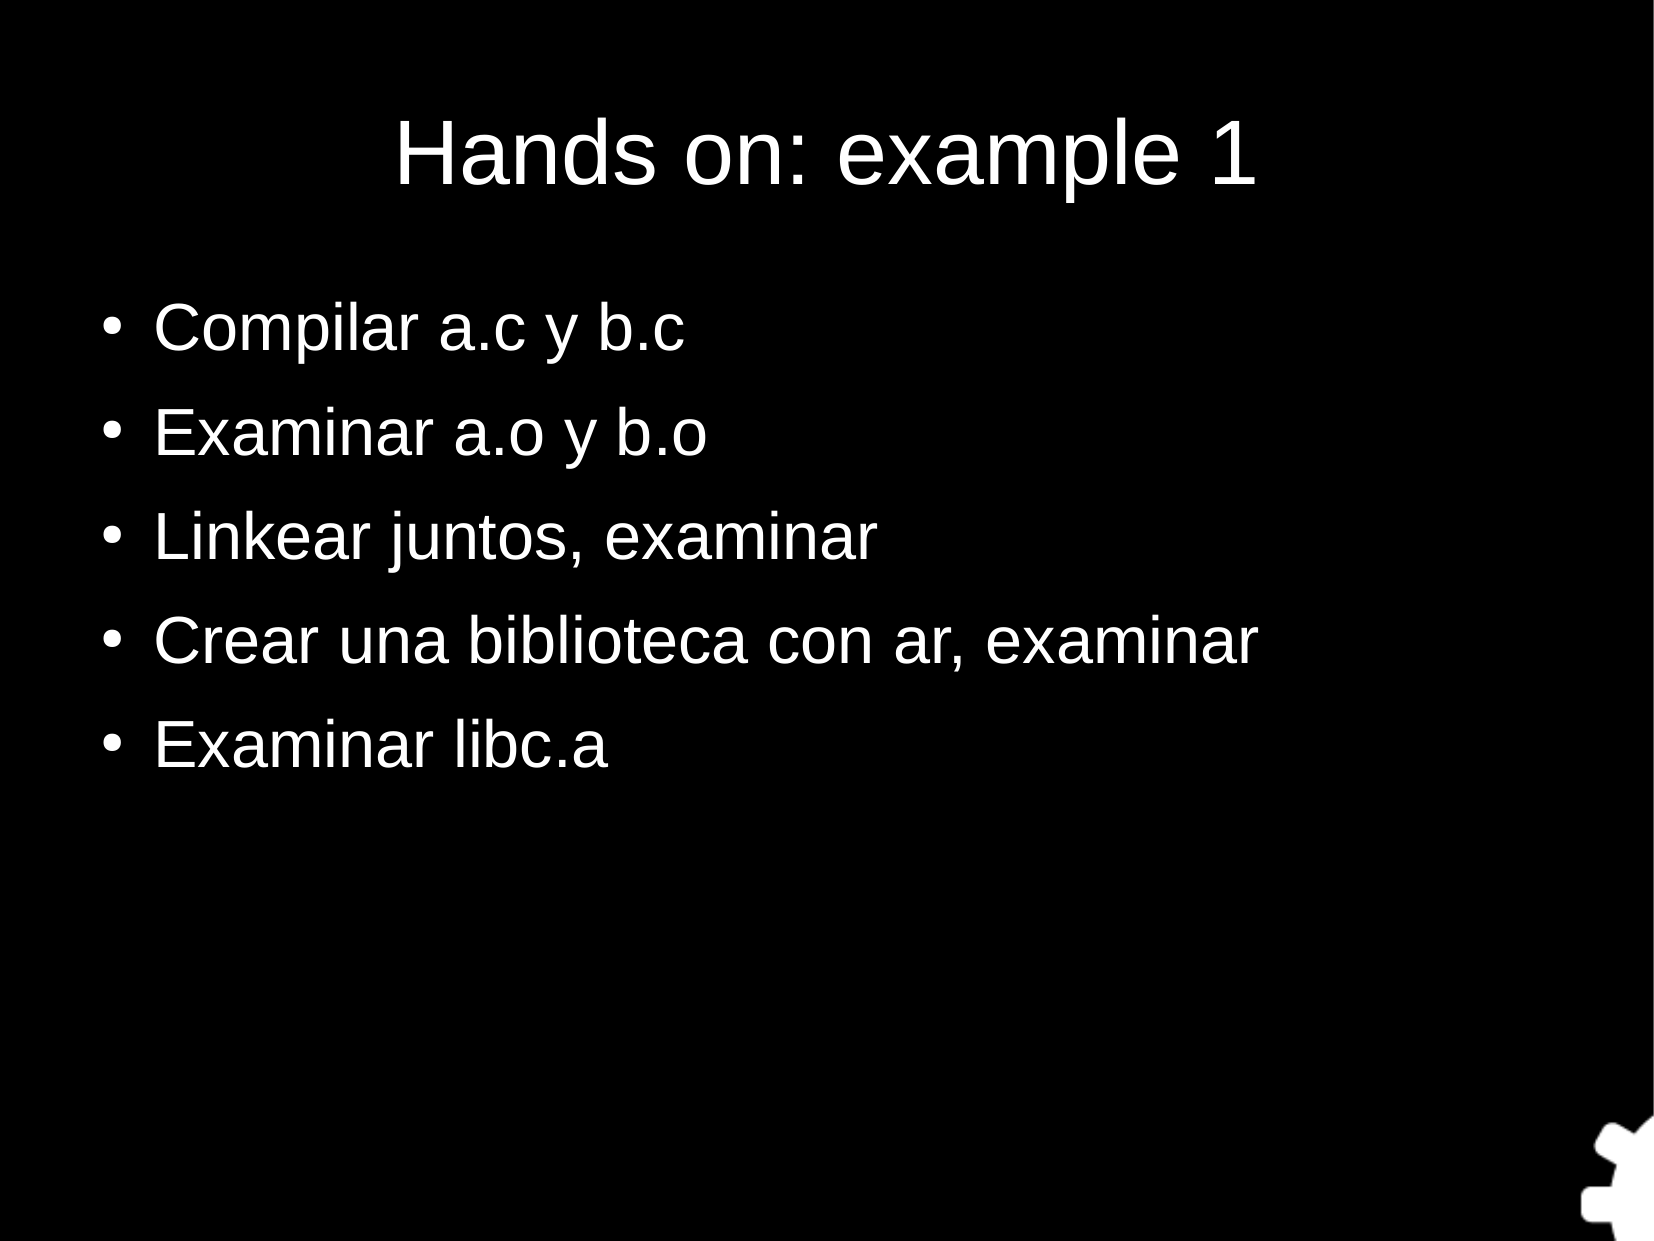

# Hands on: example 1
Compilar a.c y b.c
Examinar a.o y b.o
Linkear juntos, examinar
Crear una biblioteca con ar, examinar
Examinar libc.a